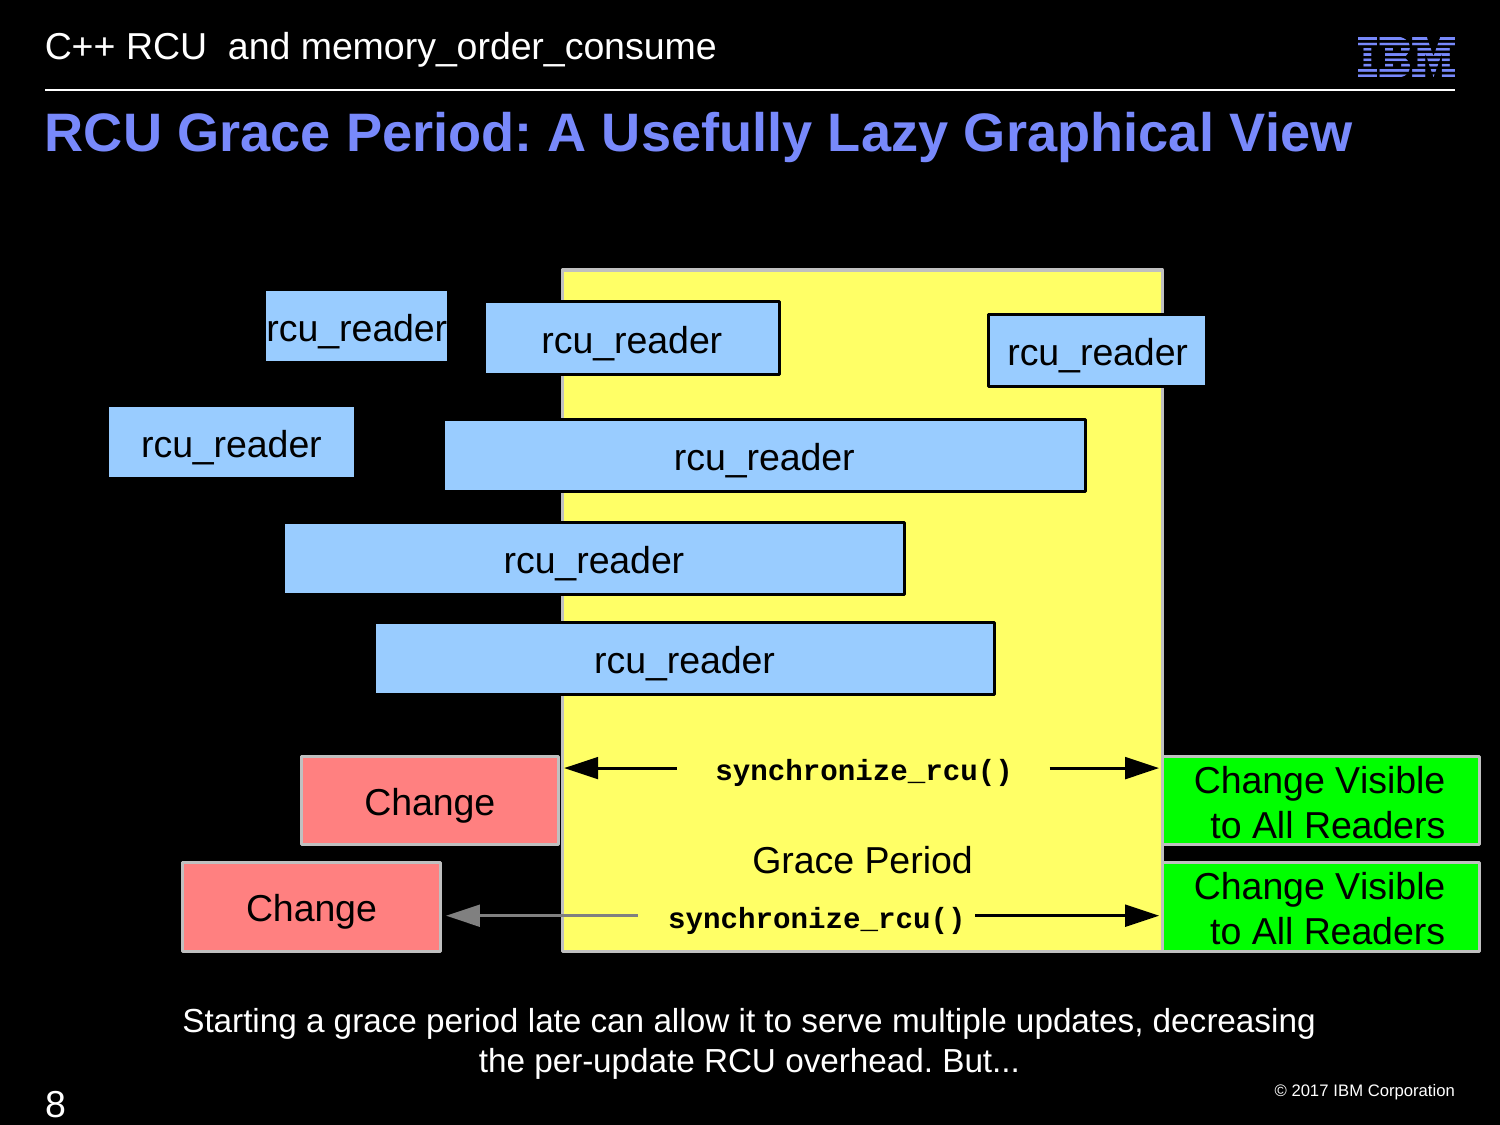

# RCU Grace Period: A Usefully Lazy Graphical View
Grace Period
rcu_reader
rcu_reader
rcu_reader
rcu_reader
rcu_reader
rcu_reader
rcu_reader
synchronize_rcu()
Change
Change Visible
to All Readers
Change
Change Visible
to All Readers
synchronize_rcu()
Starting a grace period late can allow it to serve multiple updates, decreasing
the per-update RCU overhead. But...
8